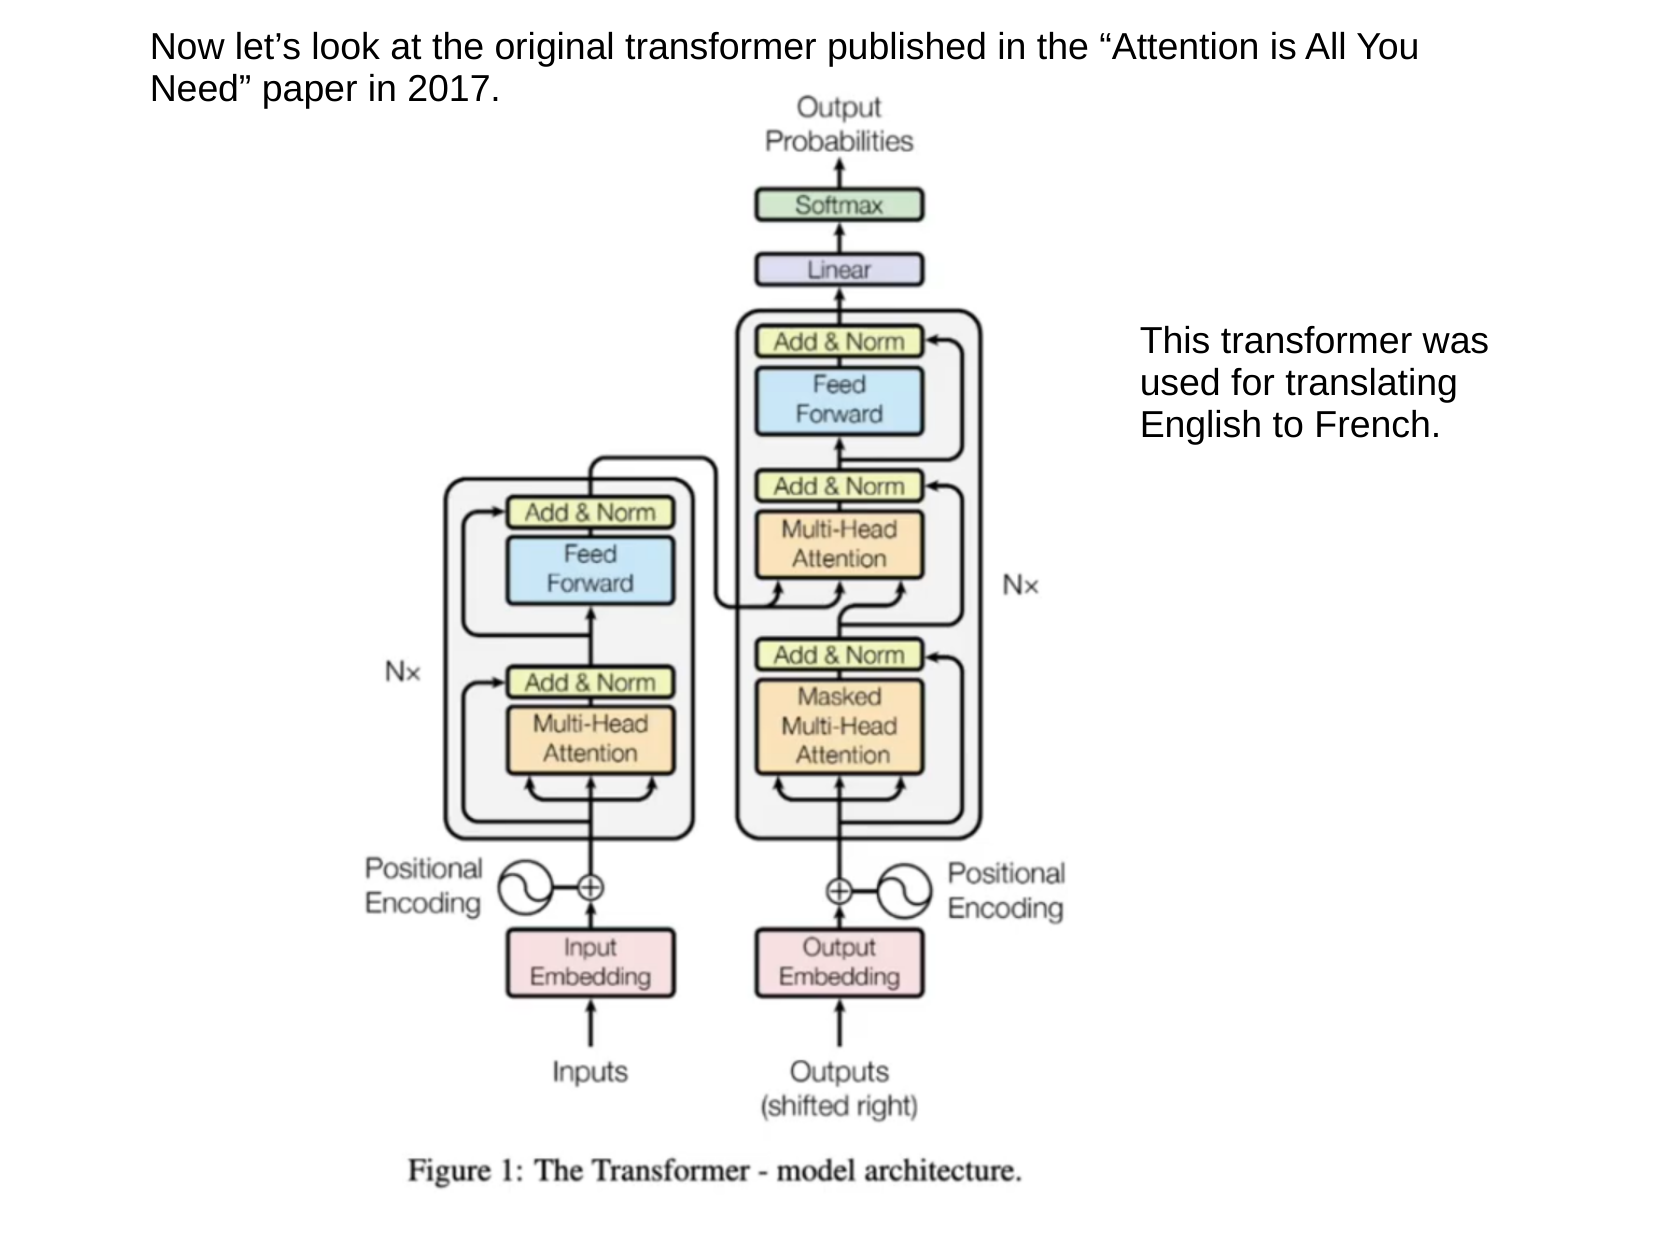

Now let’s look at the original transformer published in the “Attention is All You Need” paper in 2017.
This transformer was used for translating English to French.